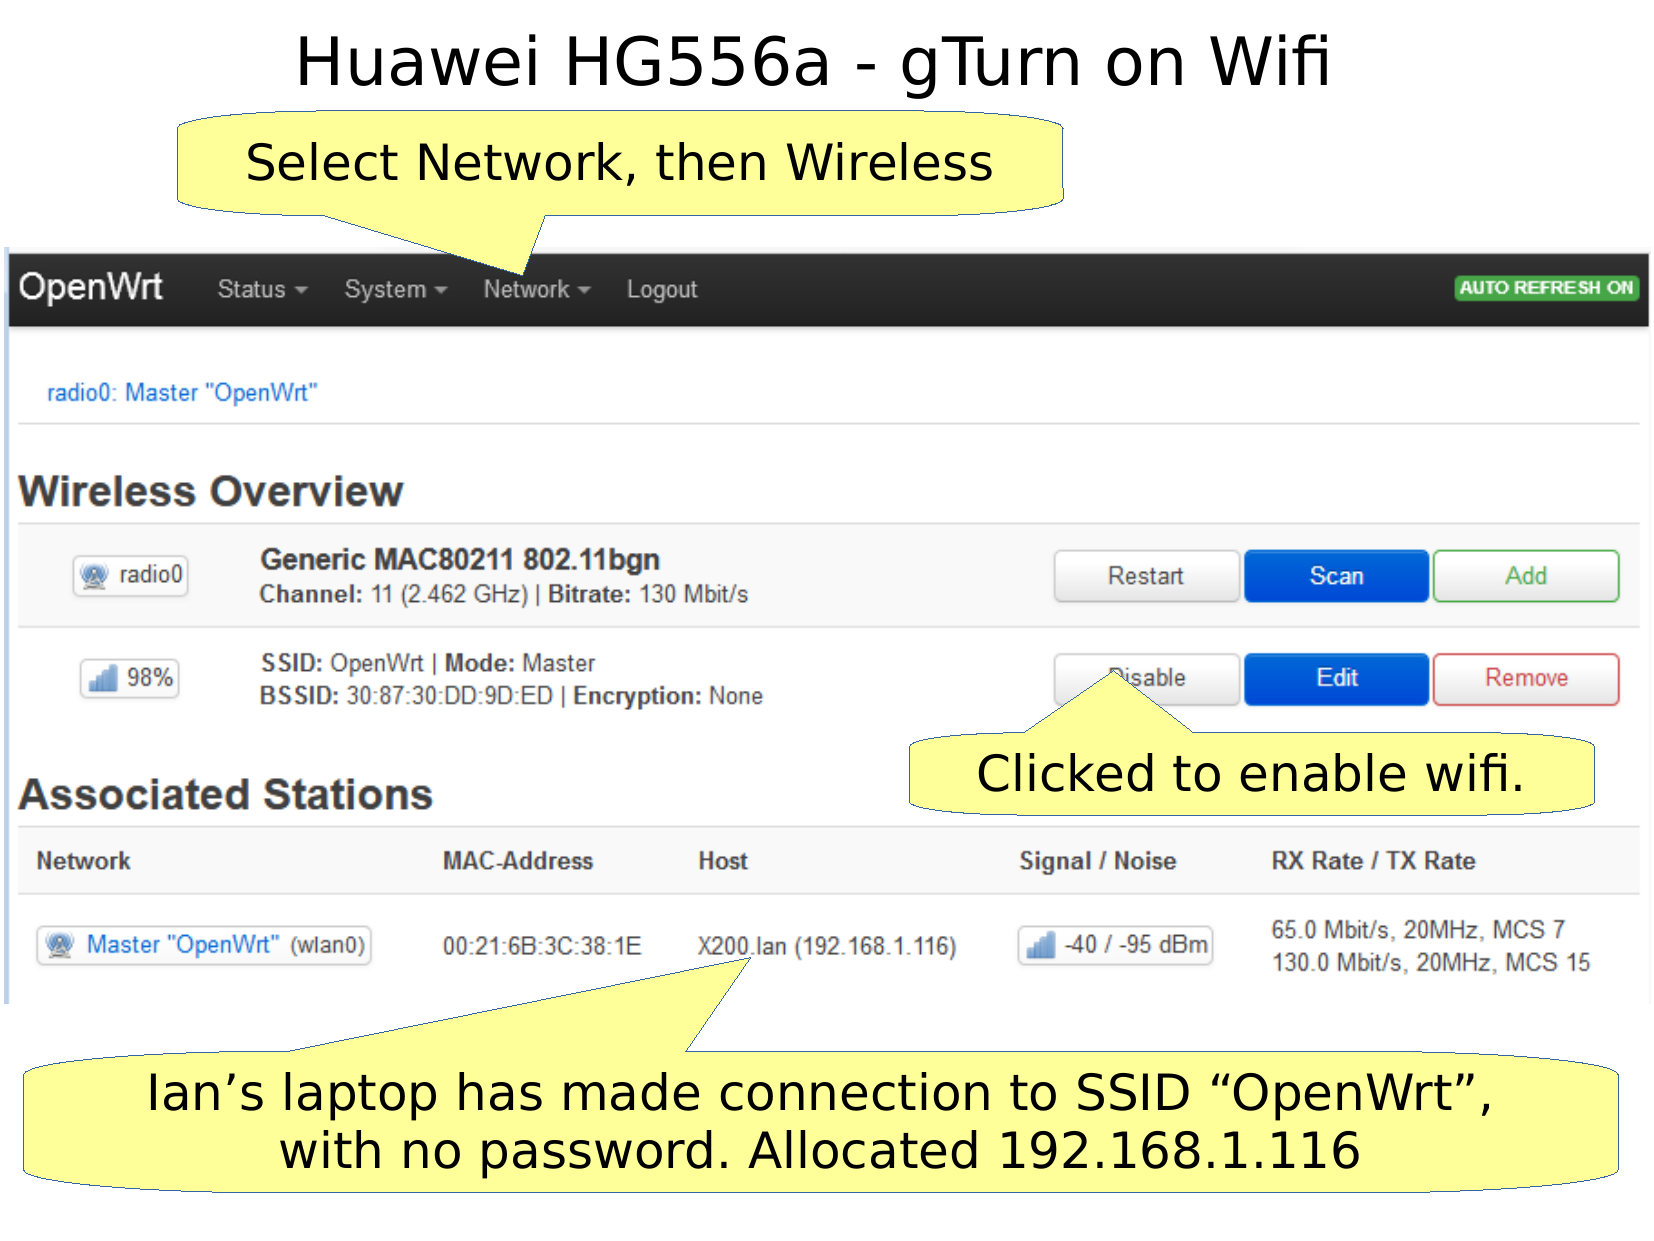

# Huawei HG556a - gTurn on Wifi
Select Network, then Wireless
Clicked to enable wifi.
Ian’s laptop has made connection to SSID “OpenWrt”, with no password. Allocated 192.168.1.116